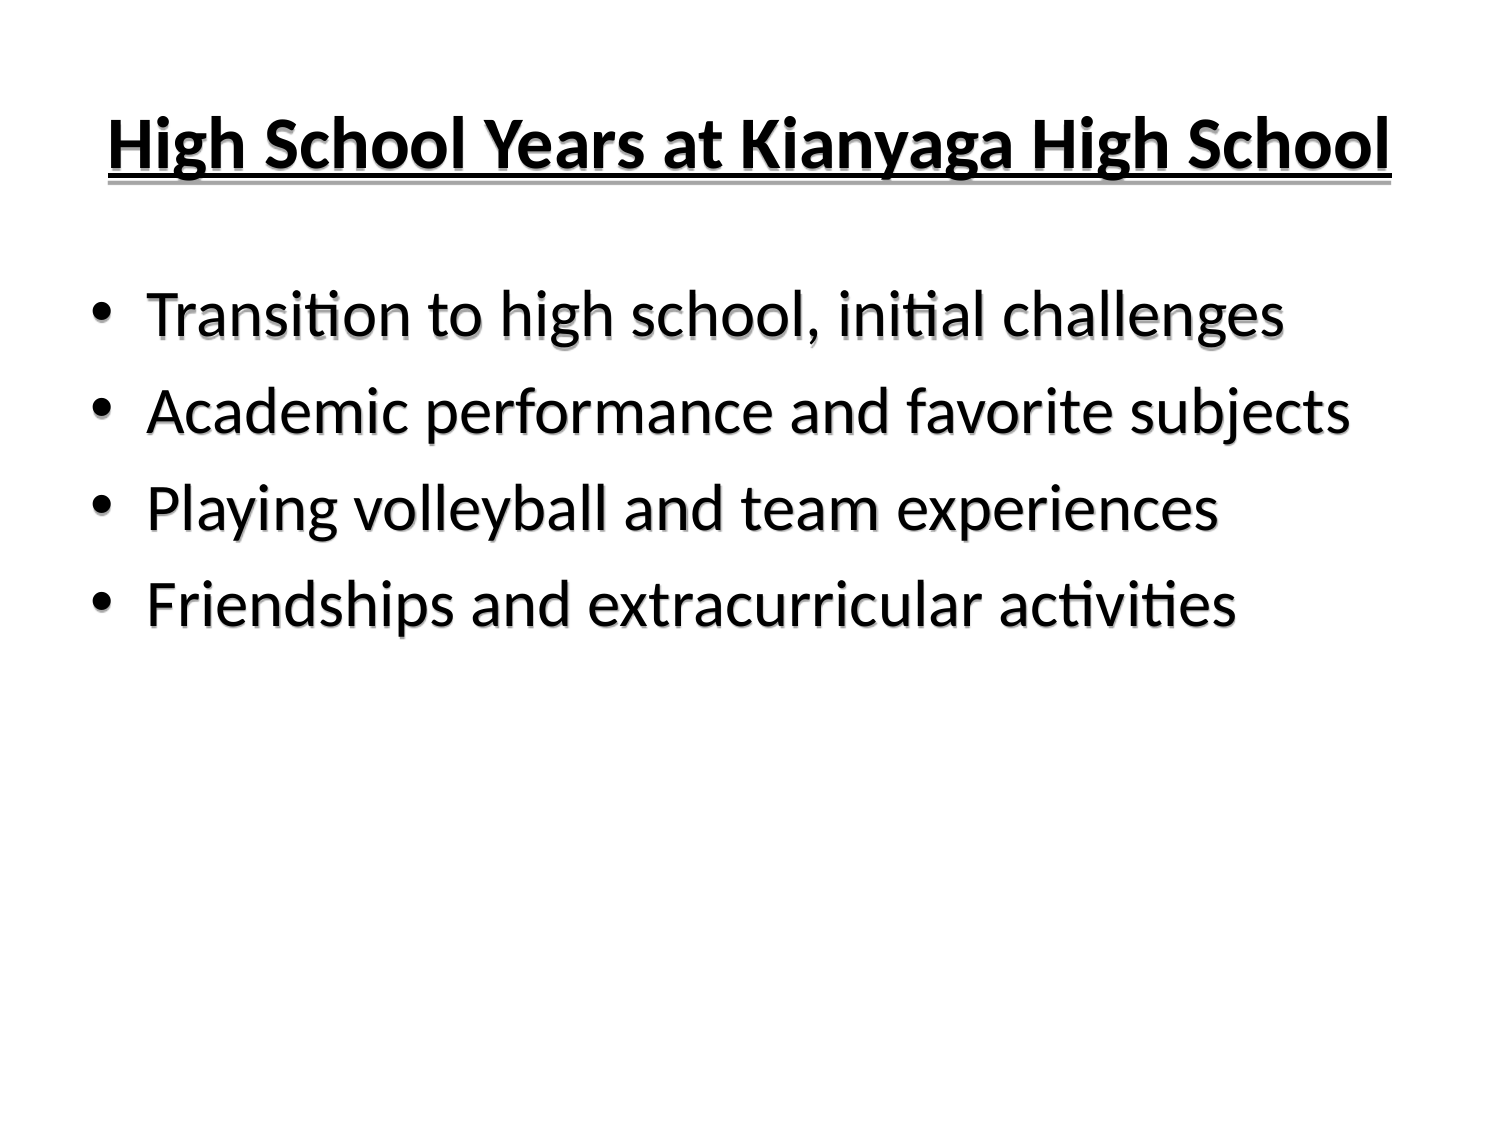

# High School Years at Kianyaga High School
Transition to high school, initial challenges
Academic performance and favorite subjects
Playing volleyball and team experiences
Friendships and extracurricular activities